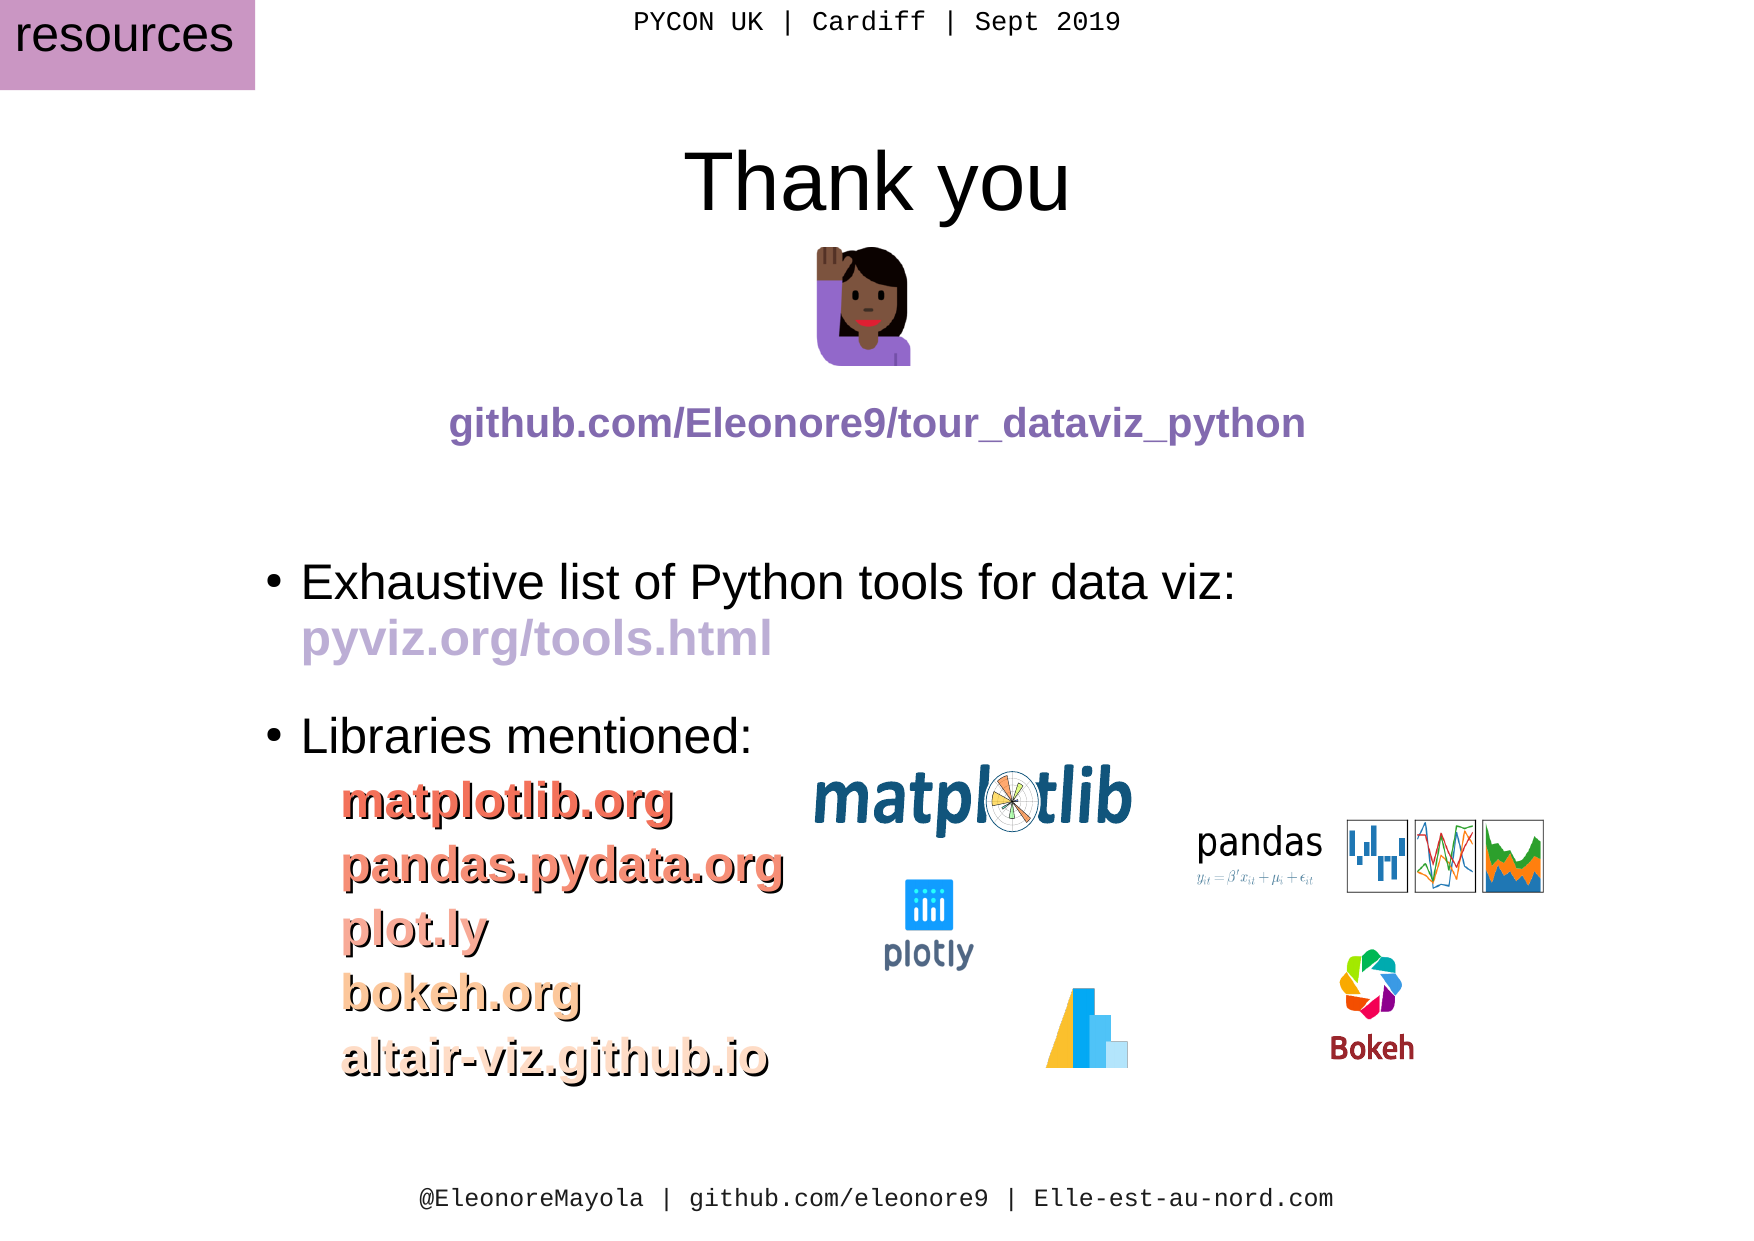

resources
PYCON UK | Cardiff | Sept 2019
Thank you
github.com/Eleonore9/tour_dataviz_python
Exhaustive list of Python tools for data viz: pyviz.org/tools.html
Libraries mentioned:
	matplotlib.org
	pandas.pydata.org
	plot.ly
	bokeh.org
	altair-viz.github.io
@EleonoreMayola | github.com/eleonore9 | Elle-est-au-nord.com